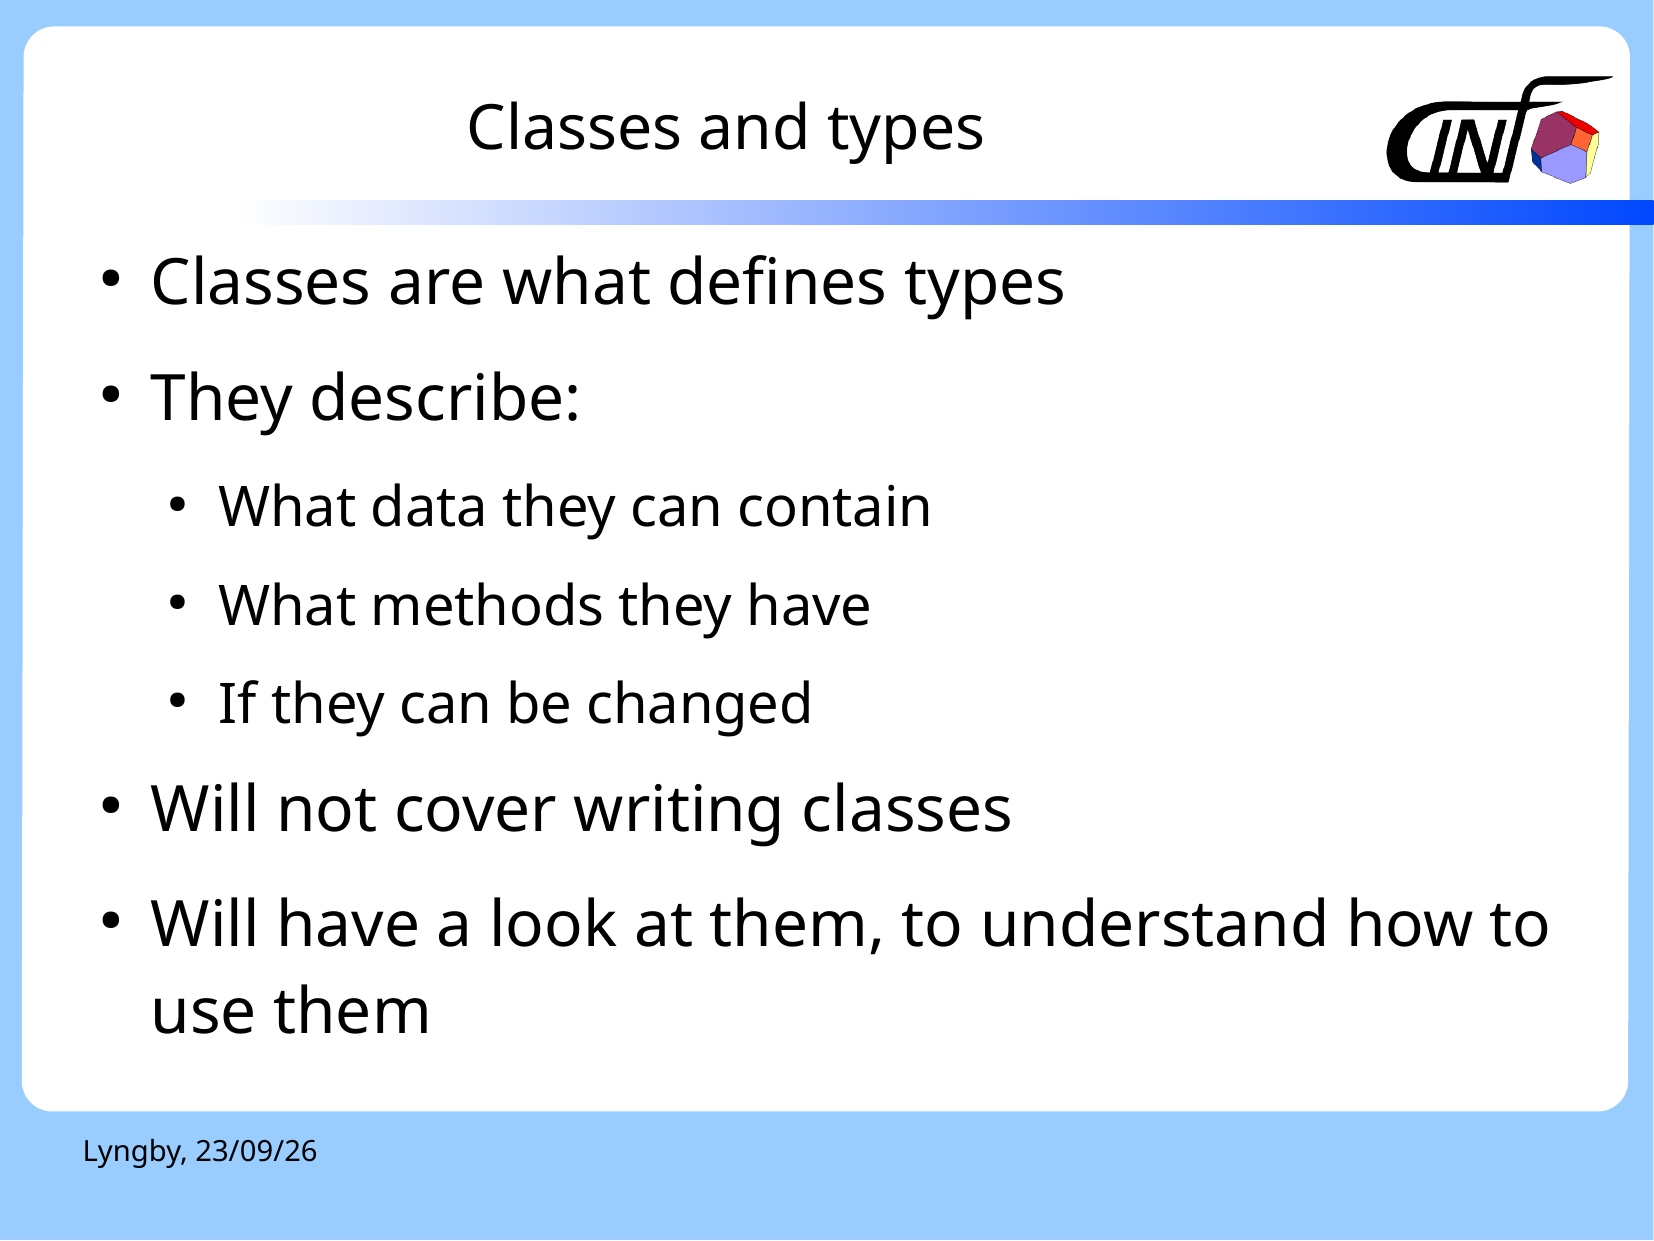

# Classes and types
Classes are what defines types
They describe:
What data they can contain
What methods they have
If they can be changed
Will not cover writing classes
Will have a look at them, to understand how to use them